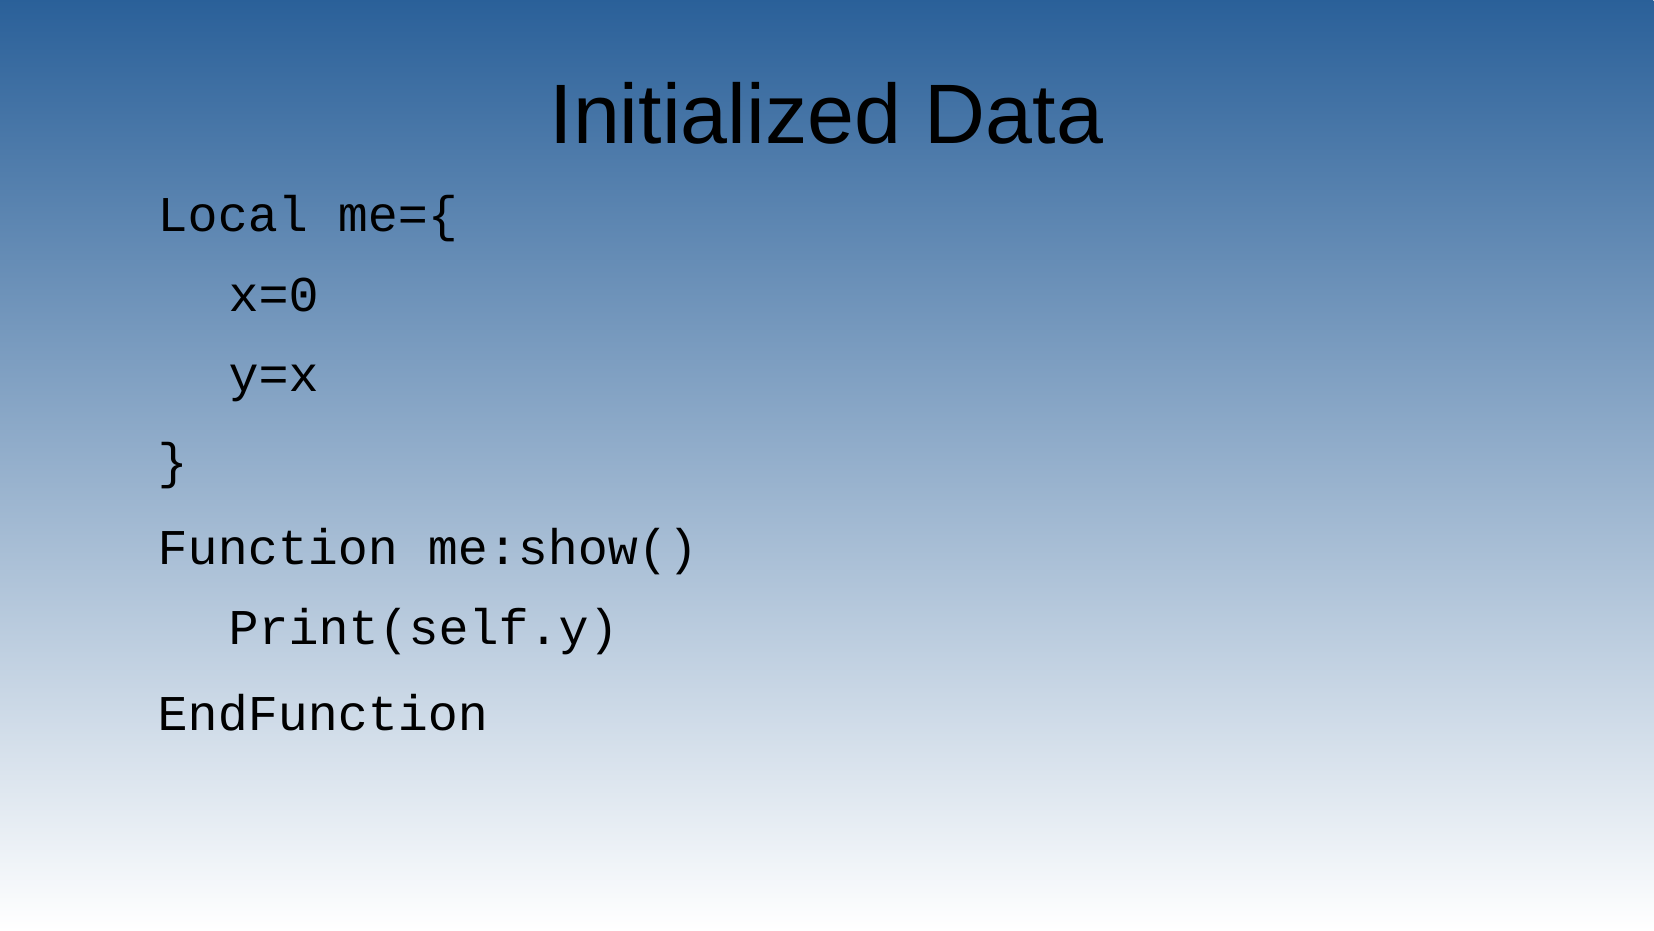

# Initialized Data
Local me={
x=0
y=x
}
Function me:show()
Print(self.y)
EndFunction